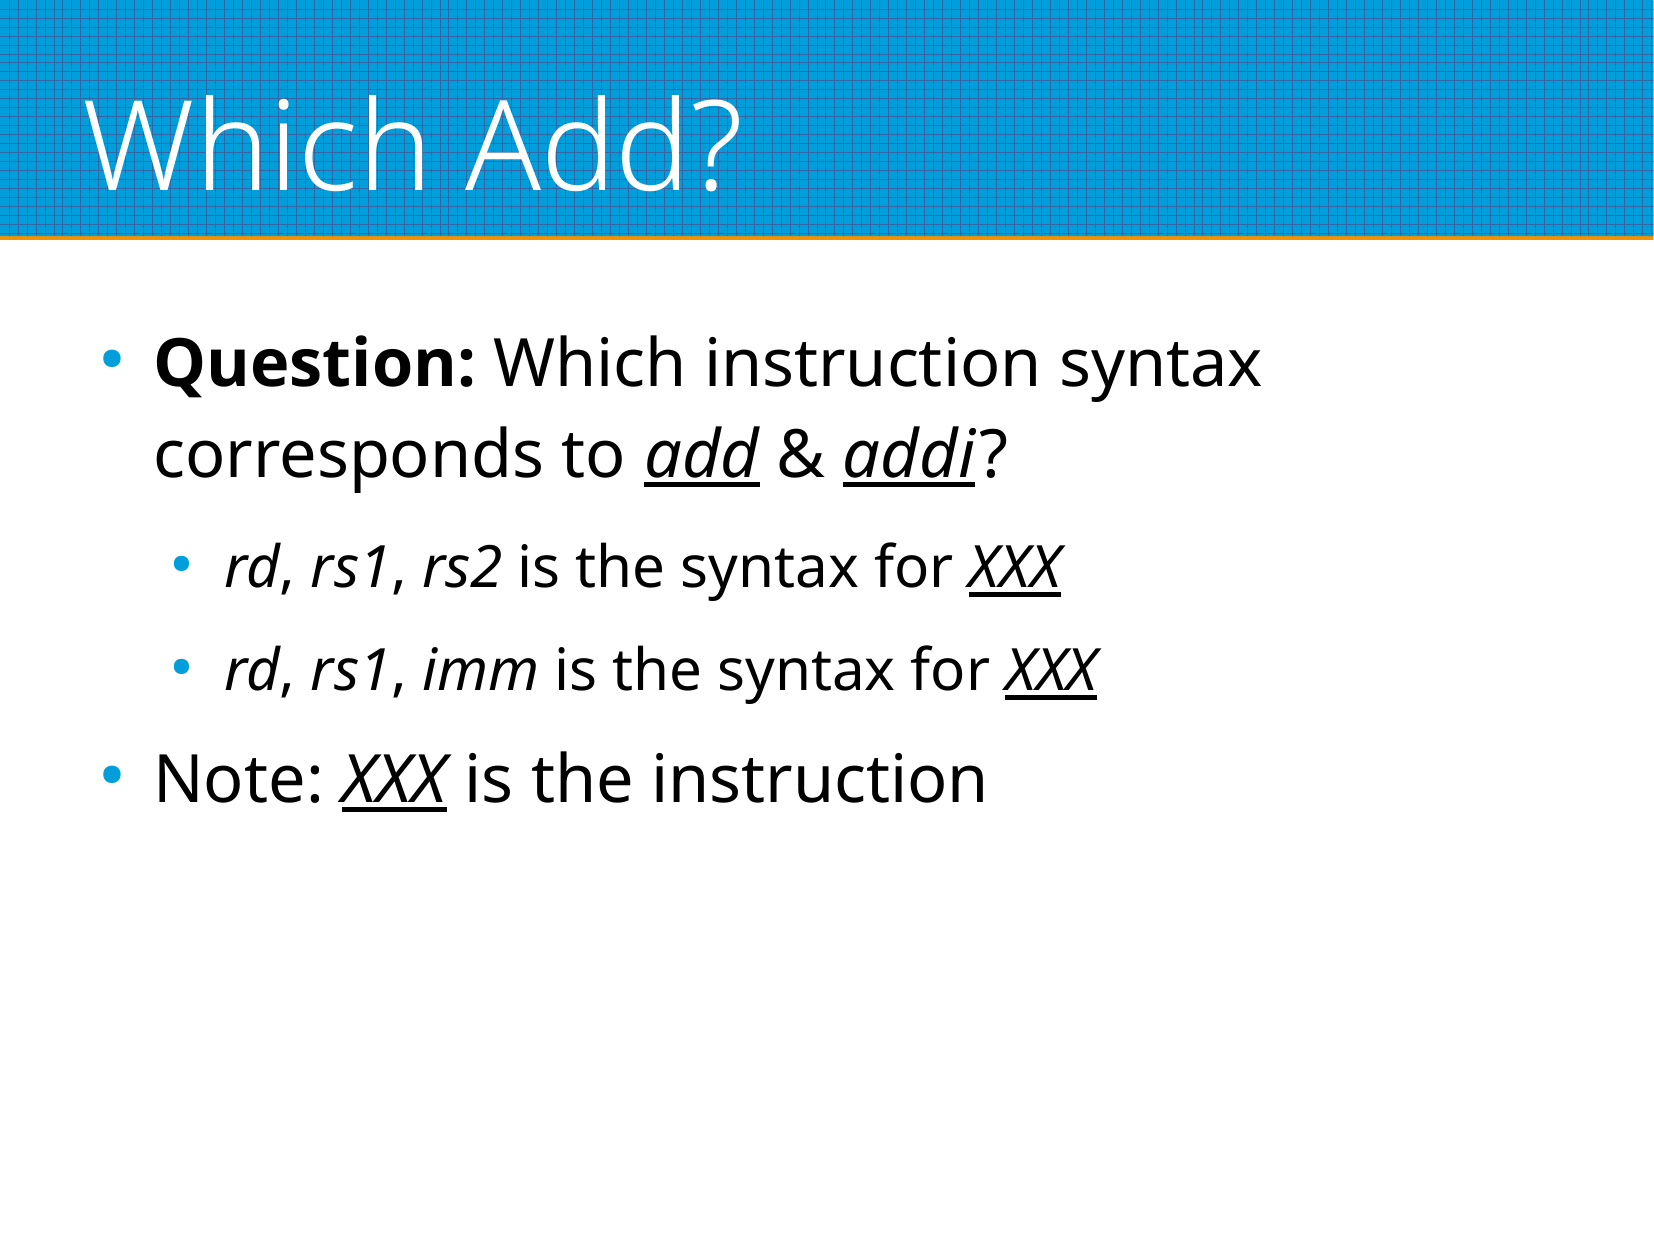

# Which Add?
Question: Which instruction syntax corresponds to add & addi?
rd, rs1, rs2 is the syntax for XXX
rd, rs1, imm is the syntax for XXX
Note: XXX is the instruction